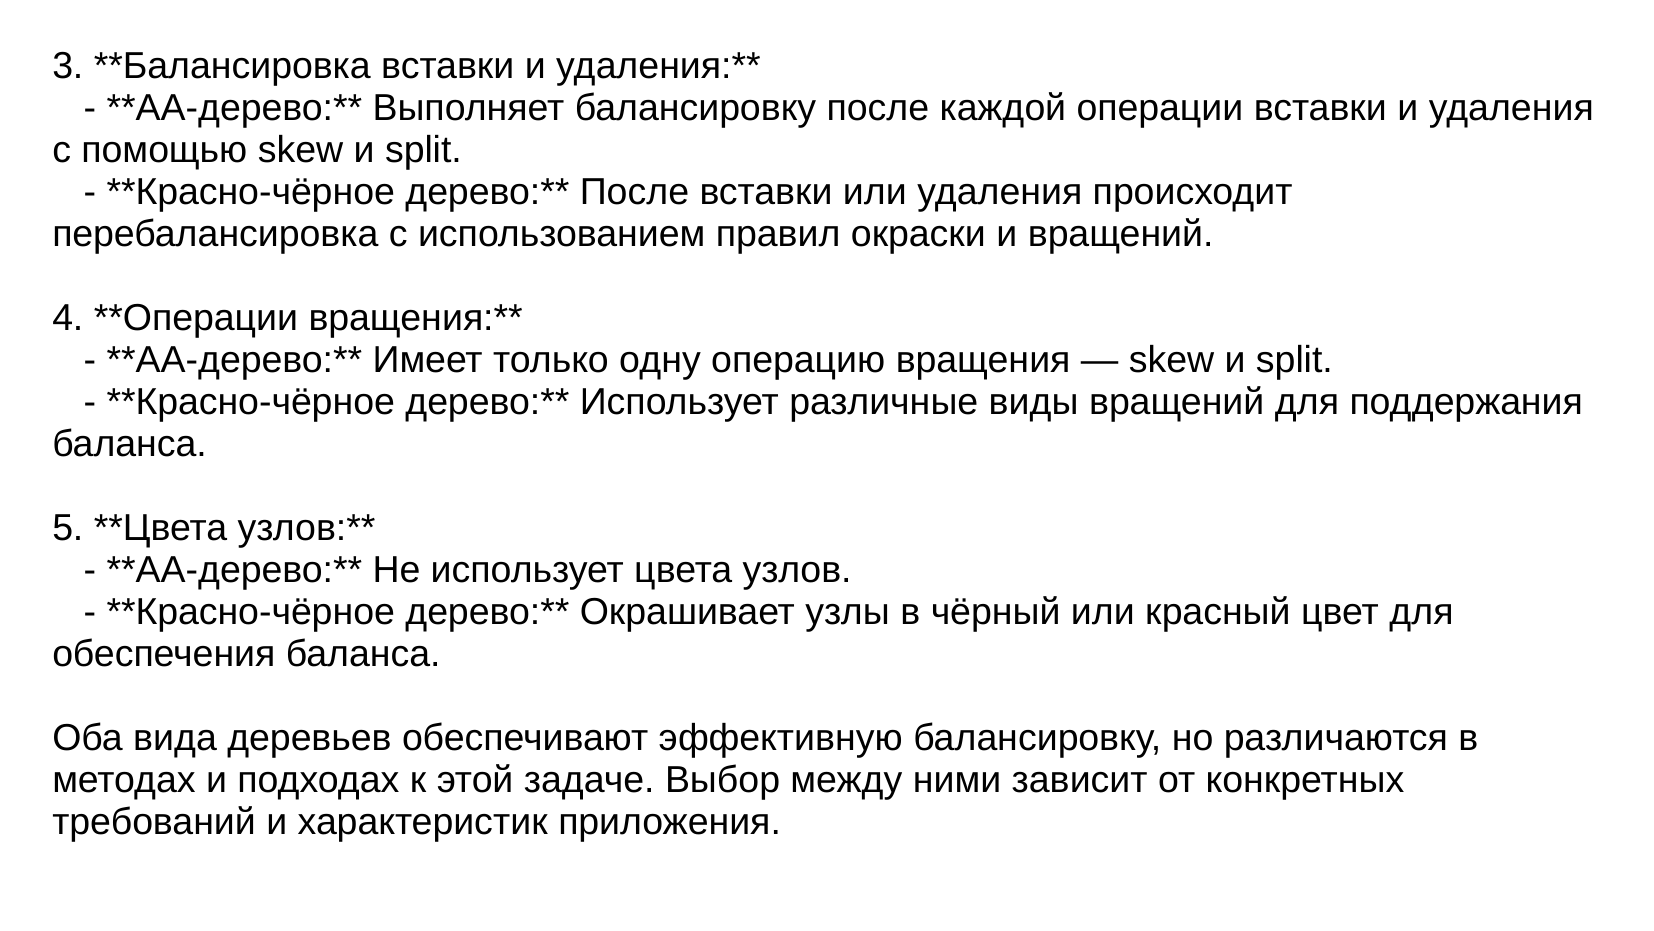

#
3. **Балансировка вставки и удаления:**
 - **АА-дерево:** Выполняет балансировку после каждой операции вставки и удаления с помощью skew и split.
 - **Красно-чёрное дерево:** После вставки или удаления происходит перебалансировка с использованием правил окраски и вращений.
4. **Операции вращения:**
 - **АА-дерево:** Имеет только одну операцию вращения — skew и split.
 - **Красно-чёрное дерево:** Использует различные виды вращений для поддержания баланса.
5. **Цвета узлов:**
 - **АА-дерево:** Не использует цвета узлов.
 - **Красно-чёрное дерево:** Окрашивает узлы в чёрный или красный цвет для обеспечения баланса.
Оба вида деревьев обеспечивают эффективную балансировку, но различаются в методах и подходах к этой задаче. Выбор между ними зависит от конкретных требований и характеристик приложения.